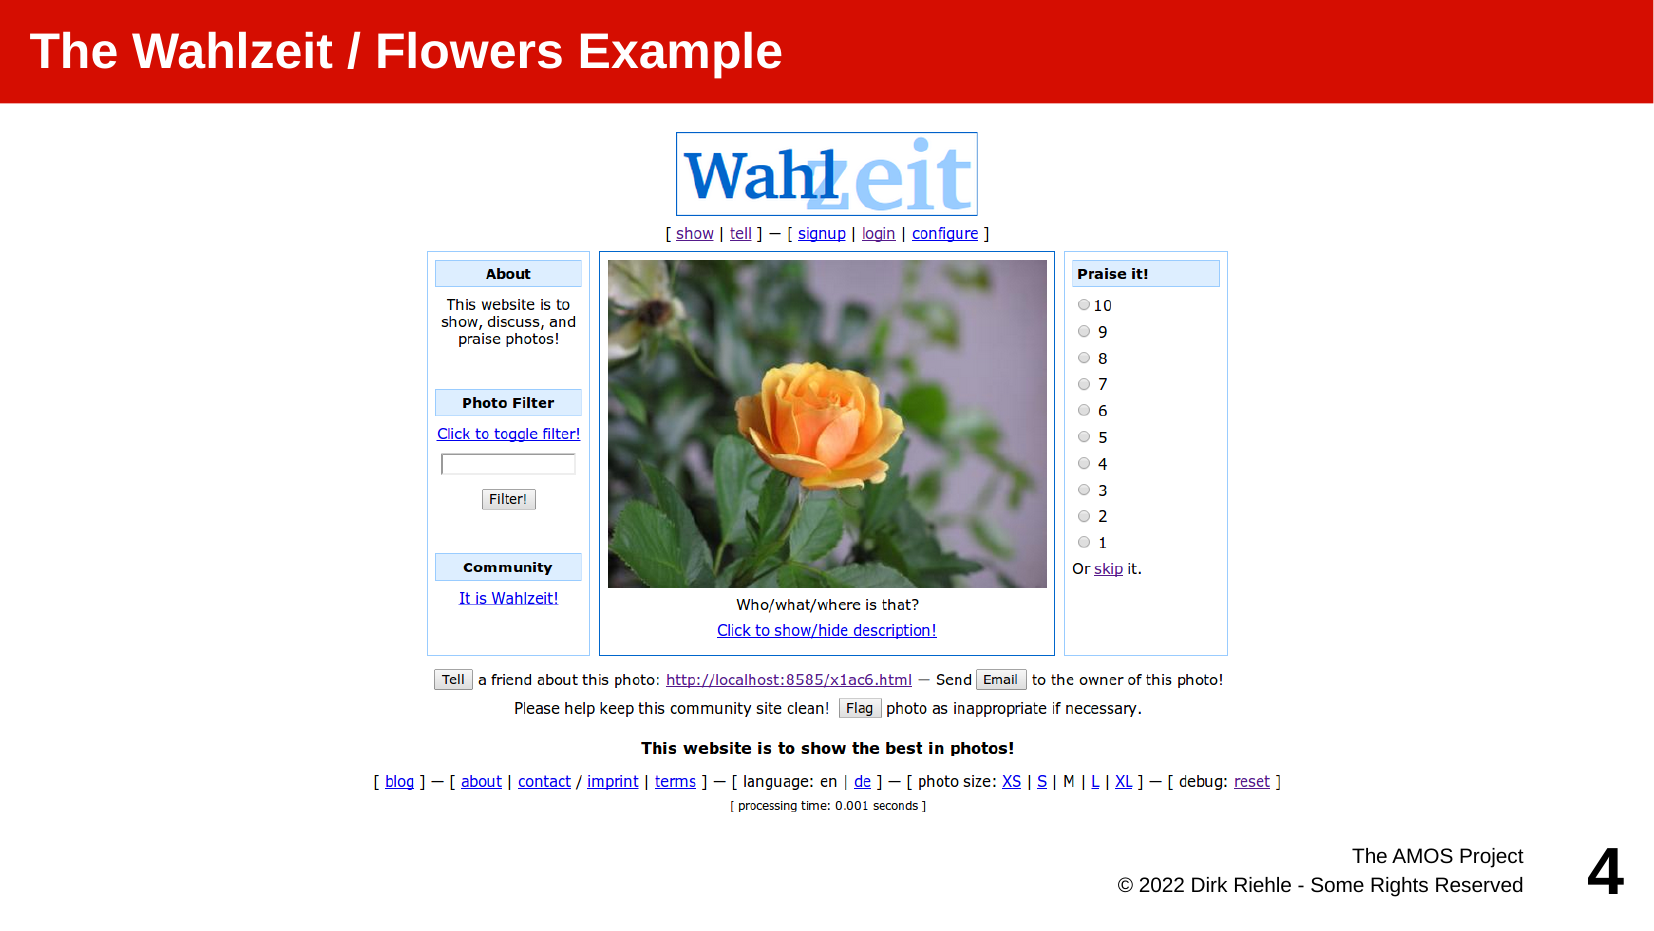

# The Wahlzeit / Flowers Example
The AMOS Project
4
© 2022 Dirk Riehle - Some Rights Reserved